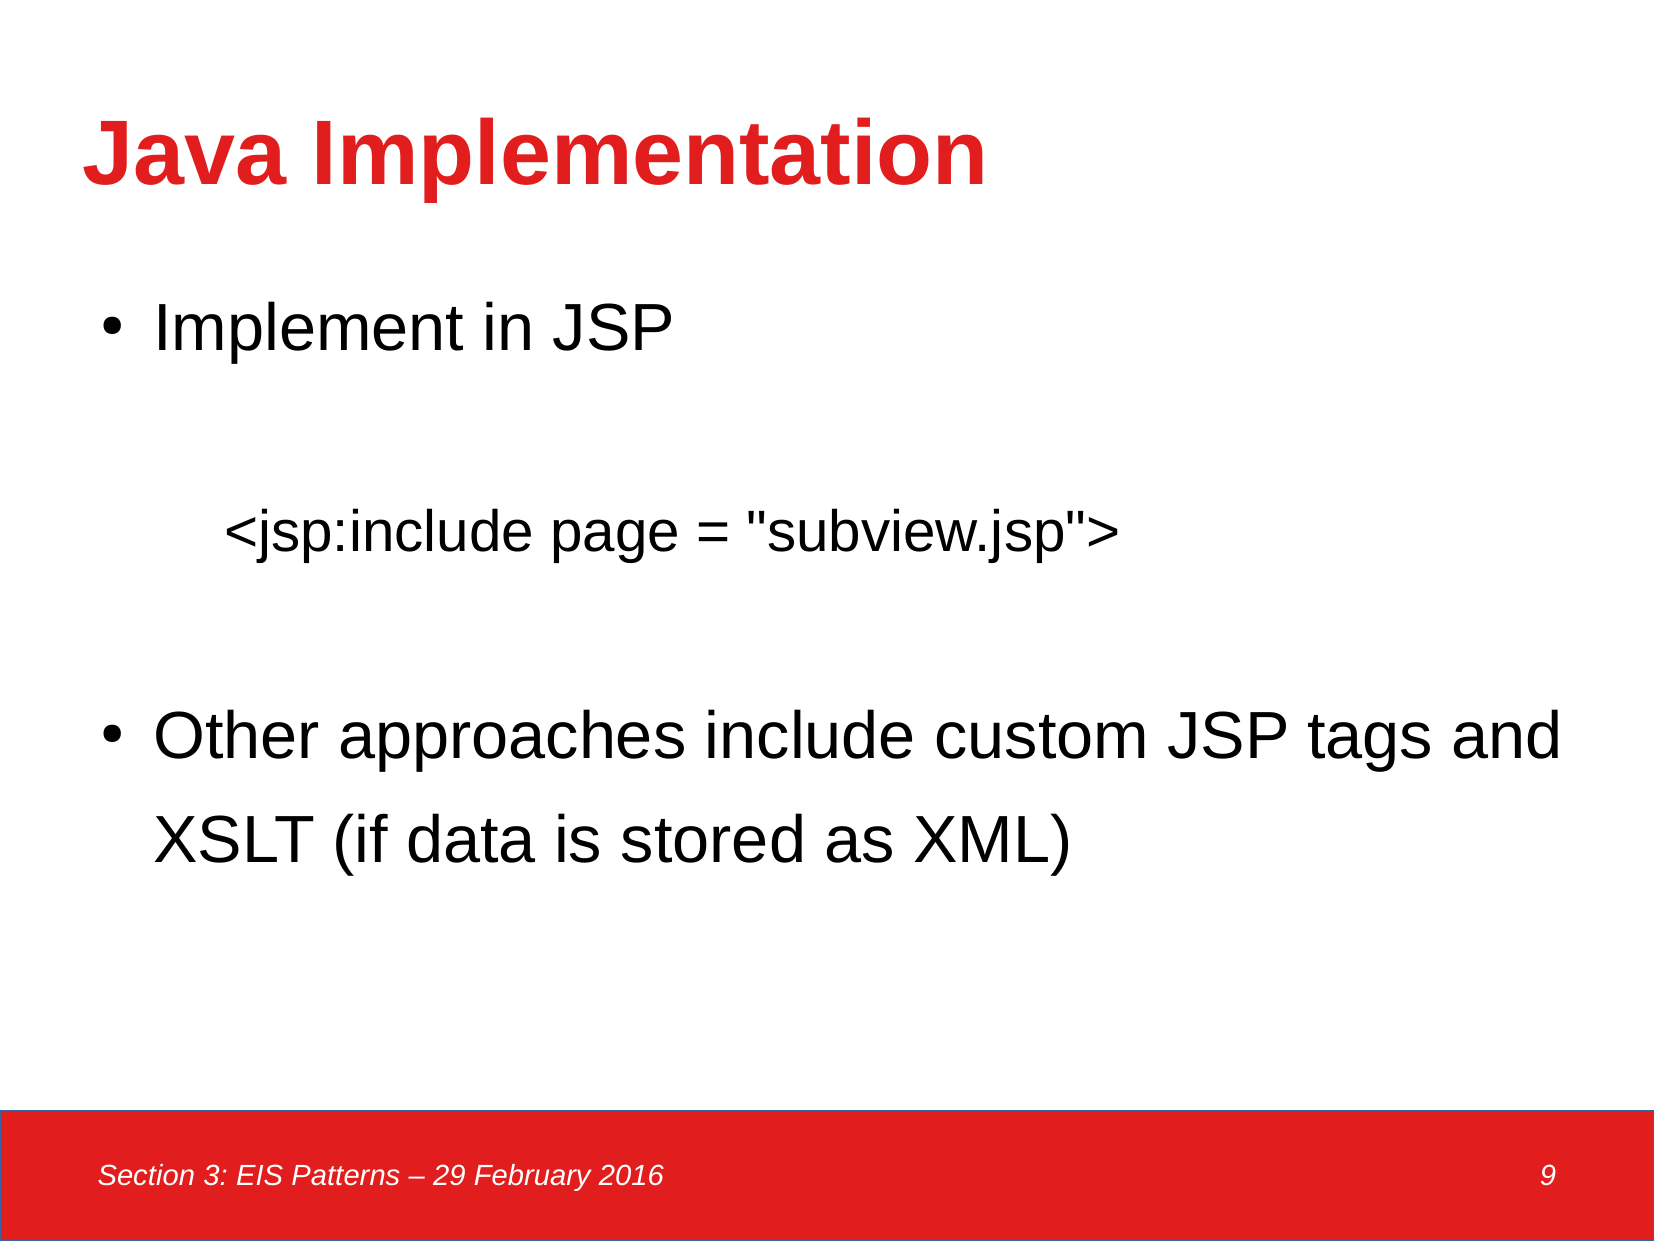

# Java Implementation
Implement in JSP
<jsp:include page = "subview.jsp">
Other approaches include custom JSP tags and XSLT (if data is stored as XML)